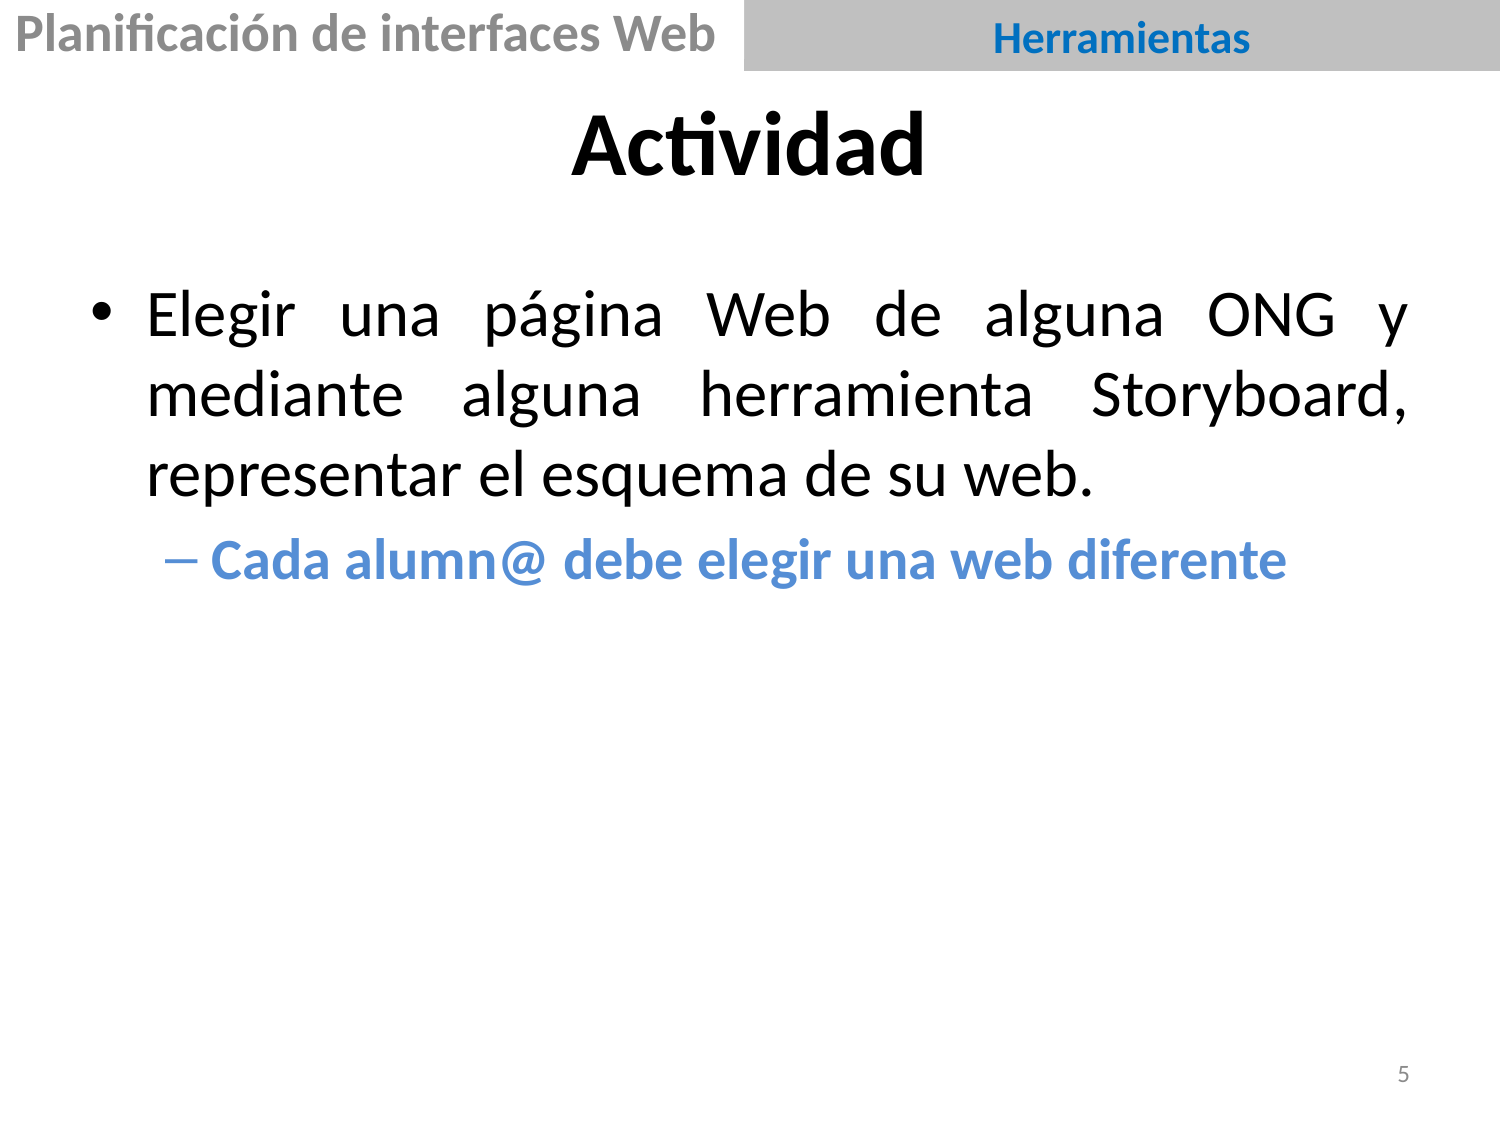

Planificación de interfaces Web
Herramientas
# Actividad
Elegir una página Web de alguna ONG y mediante alguna herramienta Storyboard, representar el esquema de su web.
Cada alumn@ debe elegir una web diferente